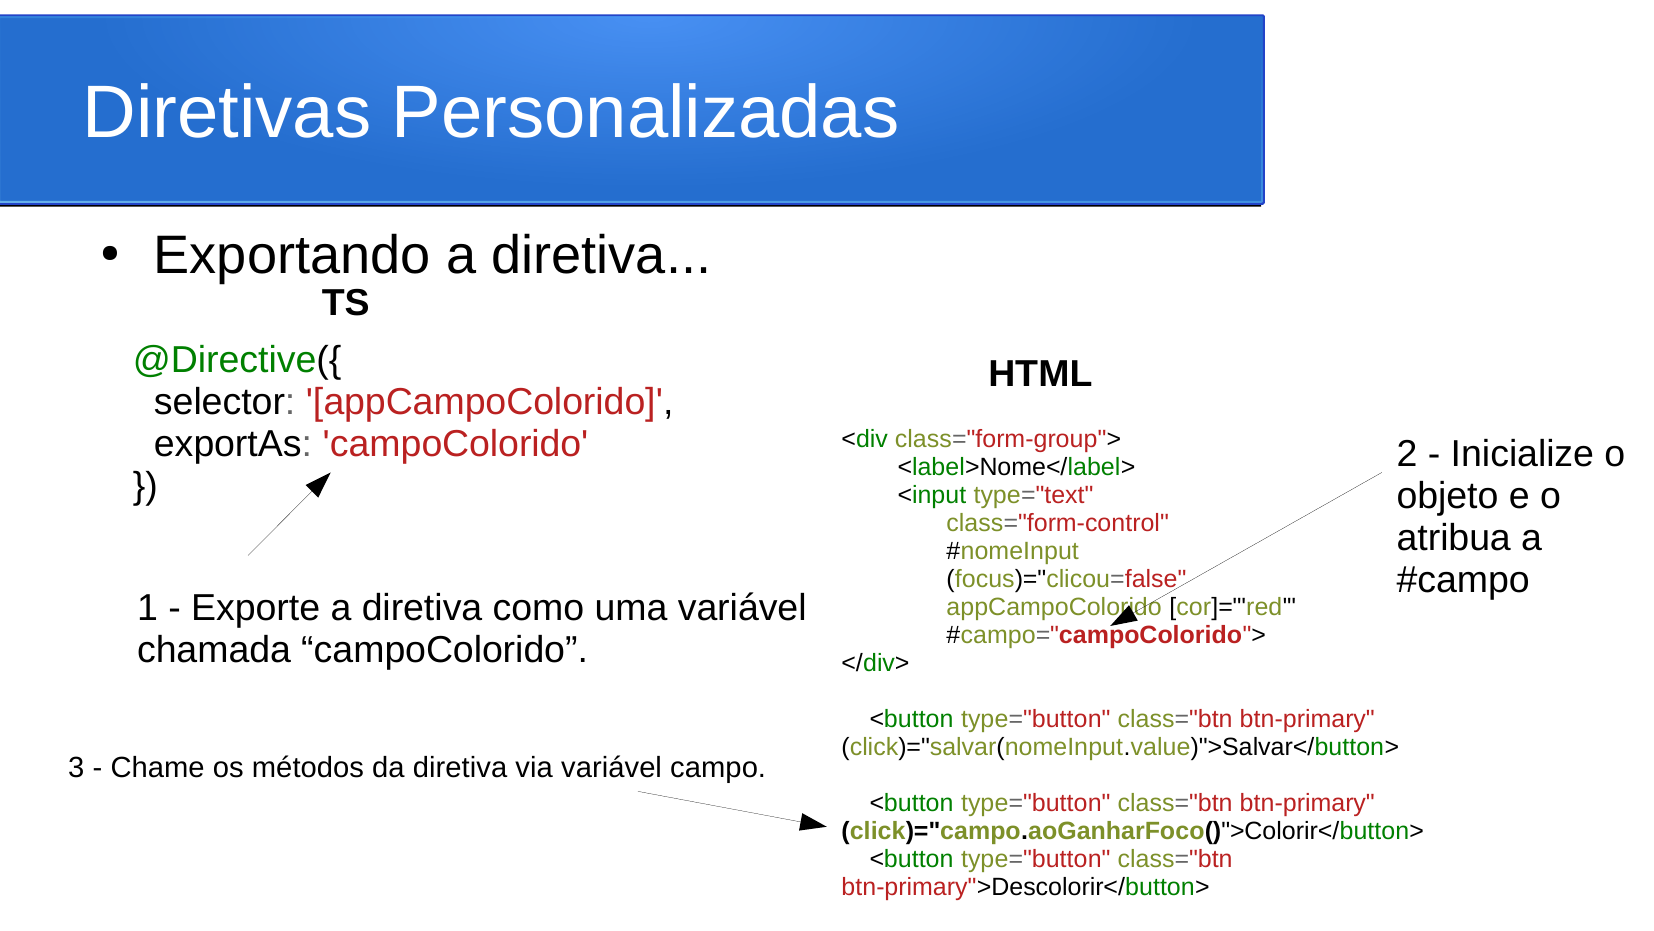

# Diretivas Personalizadas
Exportando a diretiva...
TS
@Directive({
 selector: '[appCampoColorido]',
 exportAs: 'campoColorido'
})
HTML
<div class="form-group">
 <label>Nome</label>
 <input type="text"
 class="form-control"
 #nomeInput
 (focus)="clicou=false"
 appCampoColorido [cor]="'red'"
 #campo="campoColorido">
</div>
 <button type="button" class="btn btn-primary" (click)="salvar(nomeInput.value)">Salvar</button>
 <button type="button" class="btn btn-primary" (click)="campo.aoGanharFoco()">Colorir</button>
 <button type="button" class="btn btn-primary">Descolorir</button>
2 - Inicialize o
objeto e o
atribua a
#campo
1 - Exporte a diretiva como uma variável
chamada “campoColorido”.
3 - Chame os métodos da diretiva via variável campo.